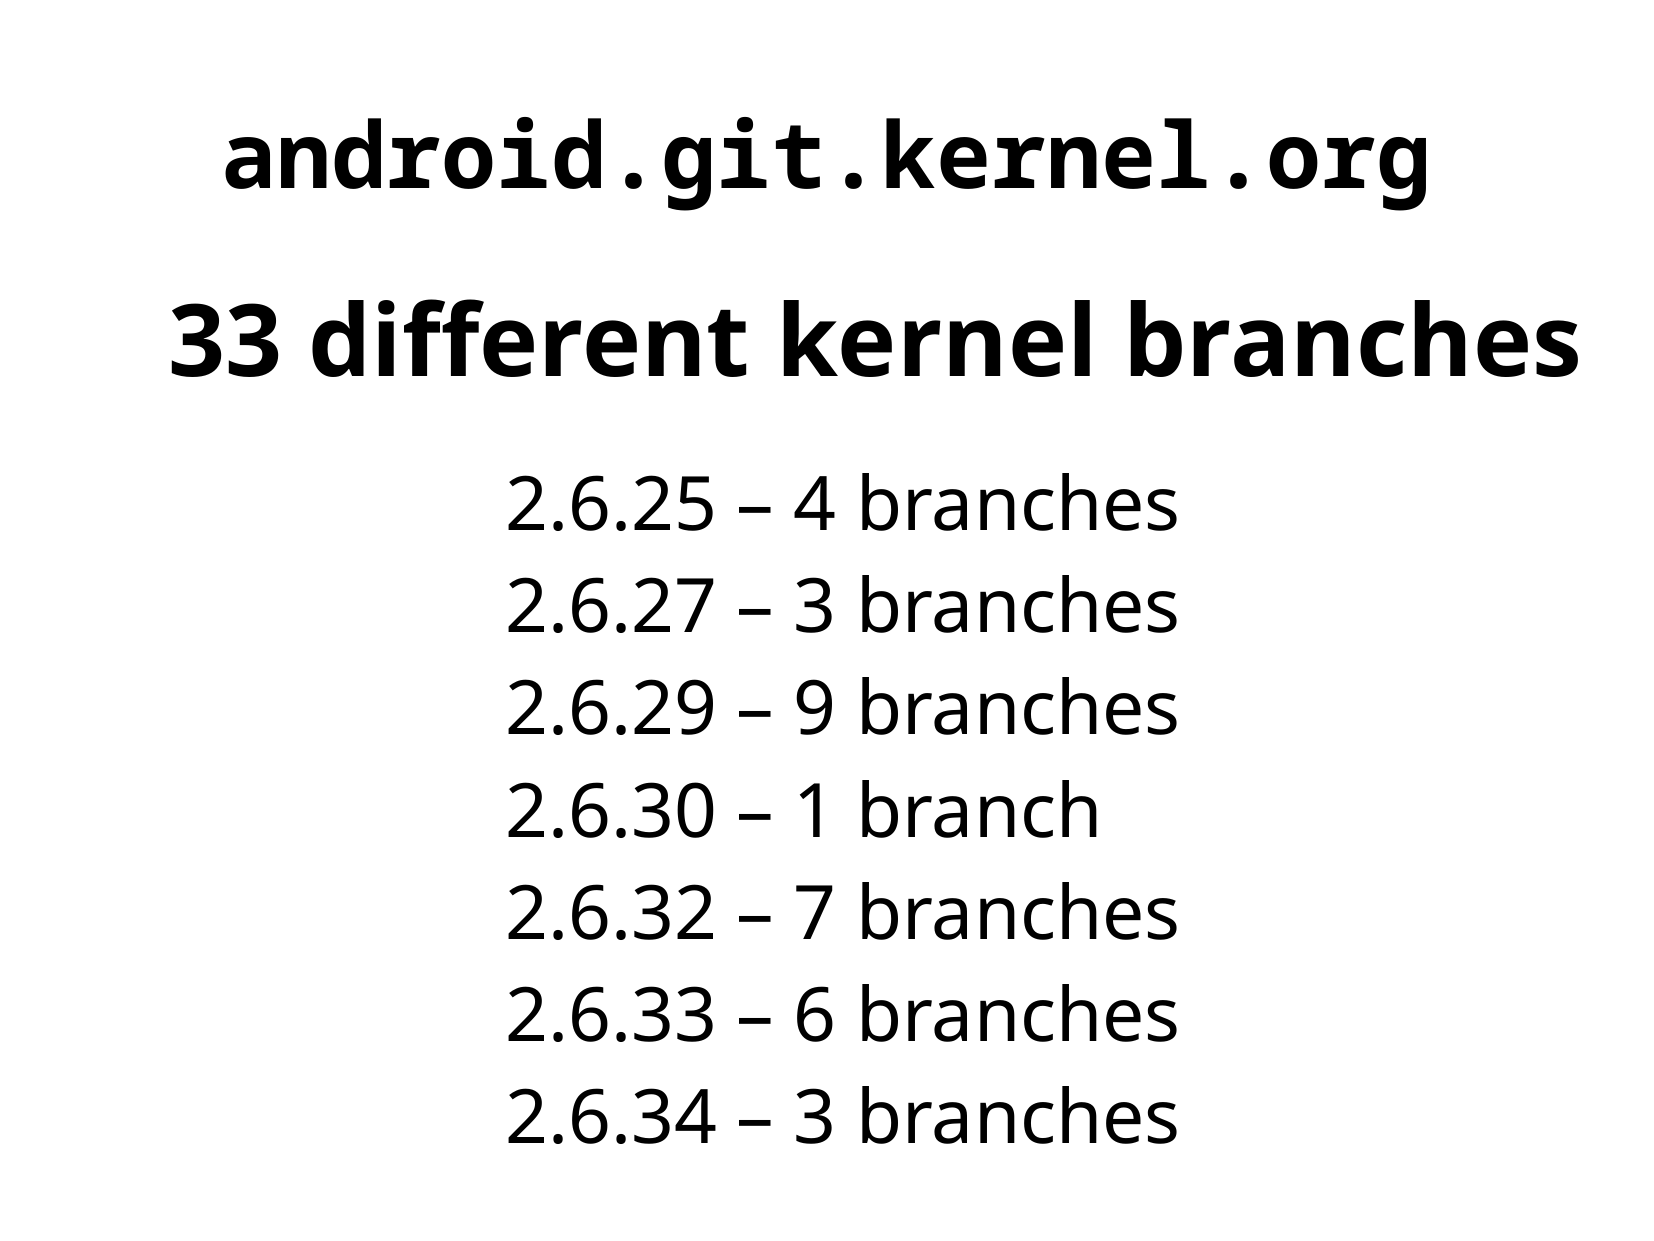

# android.git.kernel.org
33 different kernel branches
2.6.25 – 4 branches
2.6.27 – 3 branches
2.6.29 – 9 branches
2.6.30 – 1 branch
2.6.32 – 7 branches
2.6.33 – 6 branches
2.6.34 – 3 branches